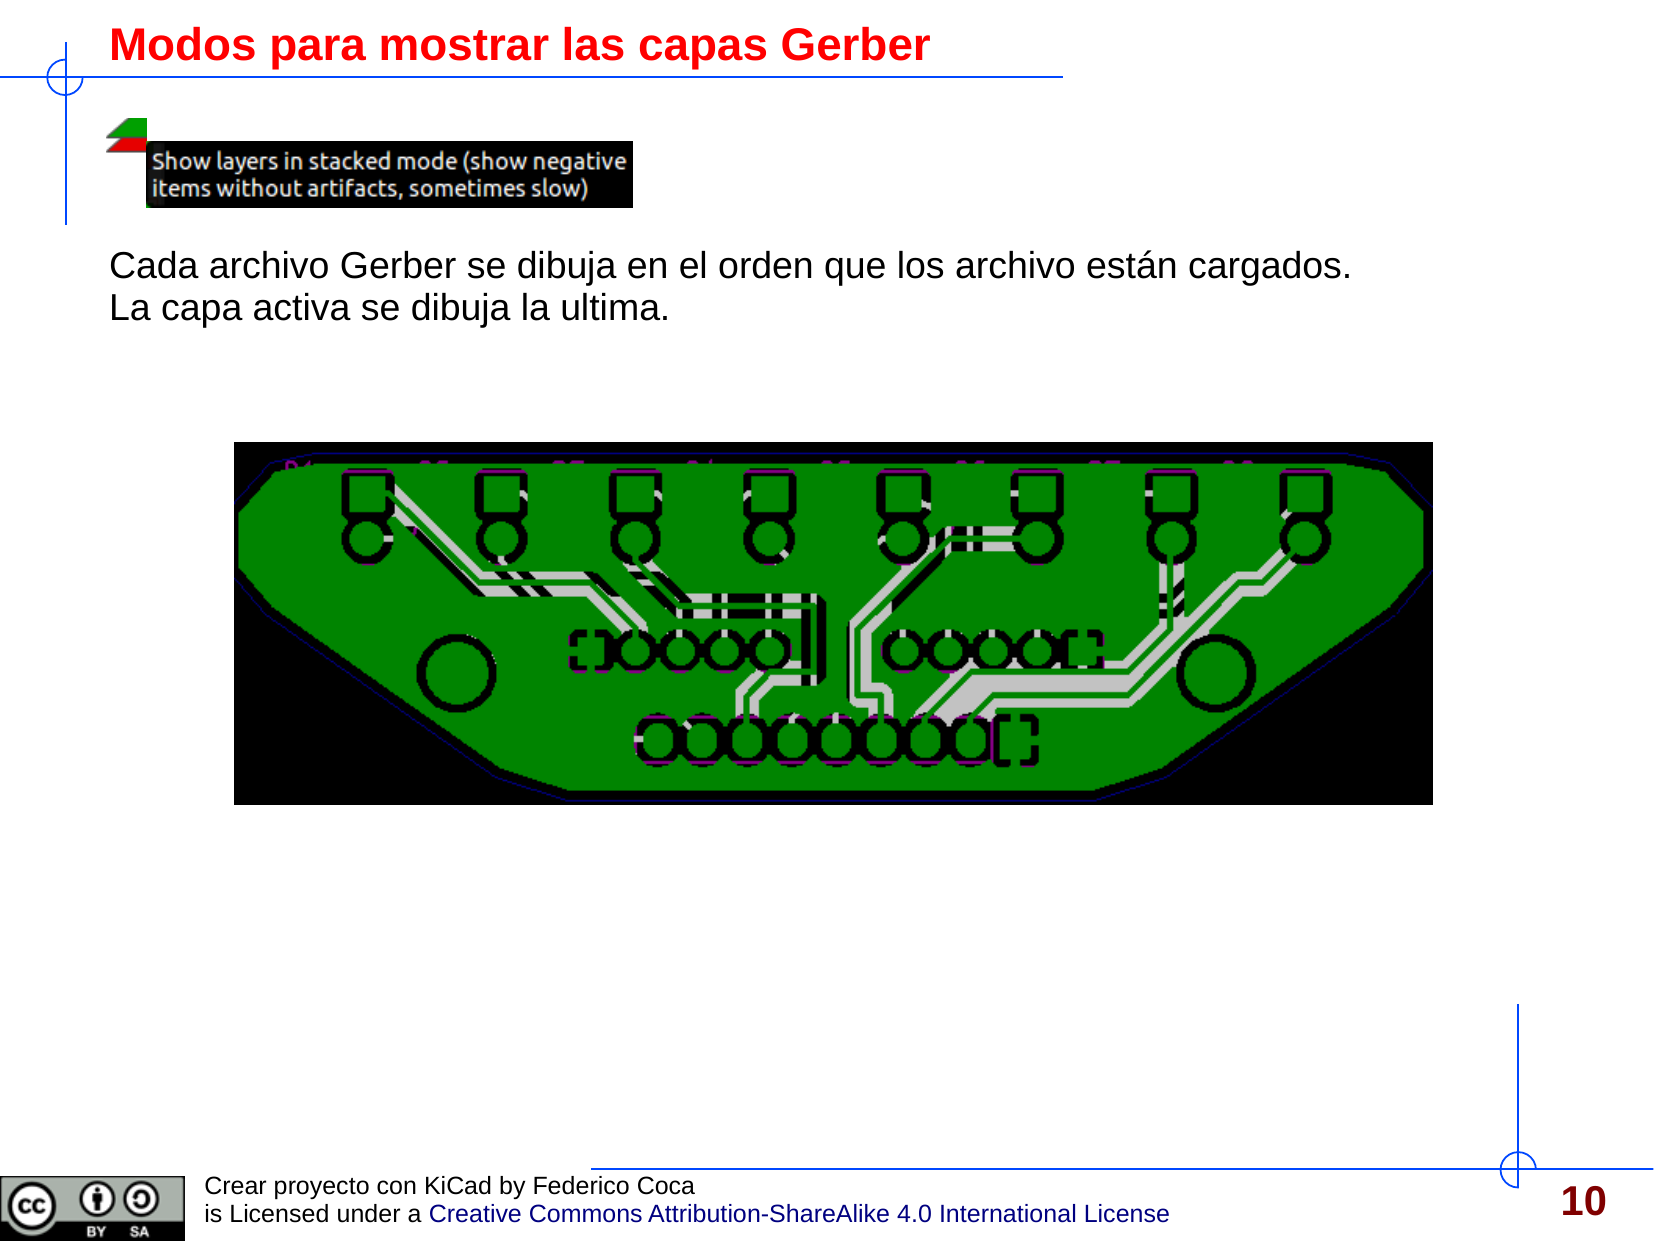

Modos para mostrar las capas Gerber
Cada archivo Gerber se dibuja en el orden que los archivo están cargados.
La capa activa se dibuja la ultima.
Crear proyecto con KiCad by Federico Coca
is Licensed under a Creative Commons Attribution-ShareAlike 4.0 International License